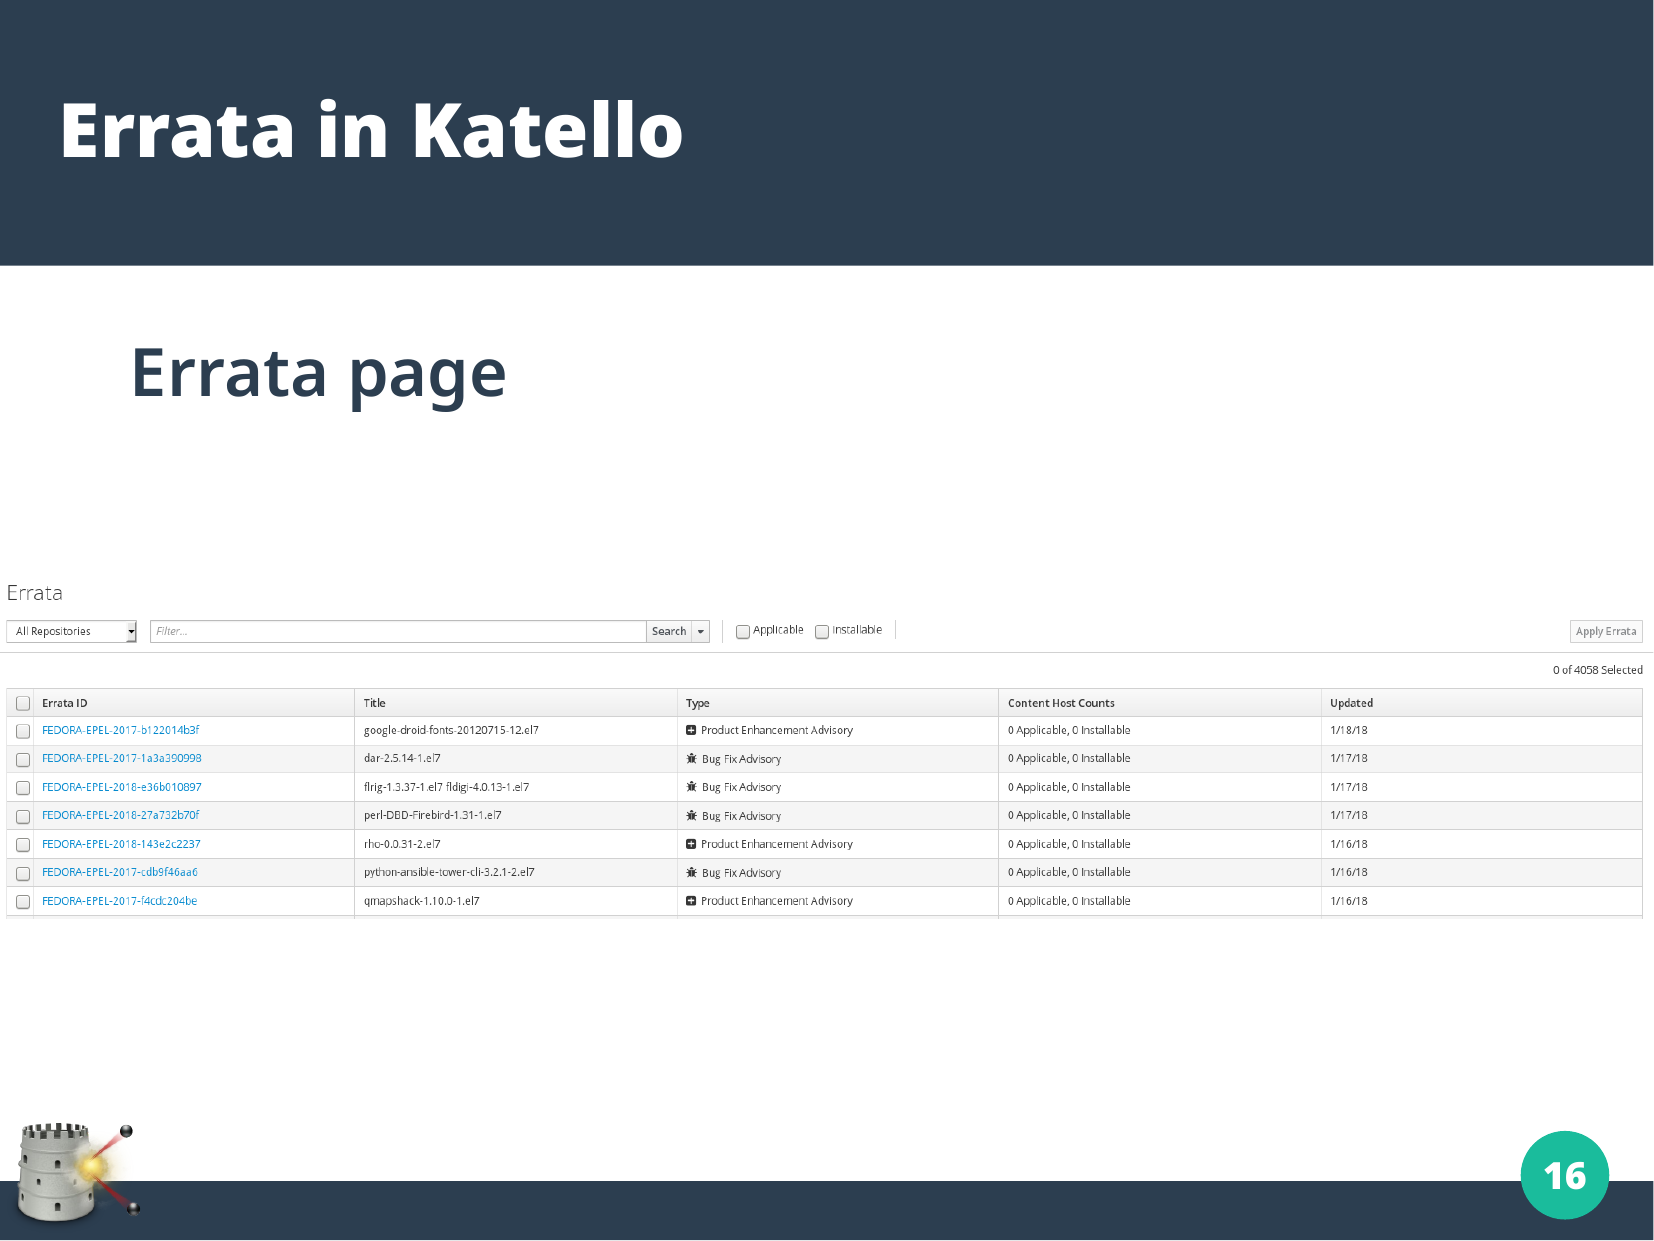

# Errata in Katello
Errata page
16